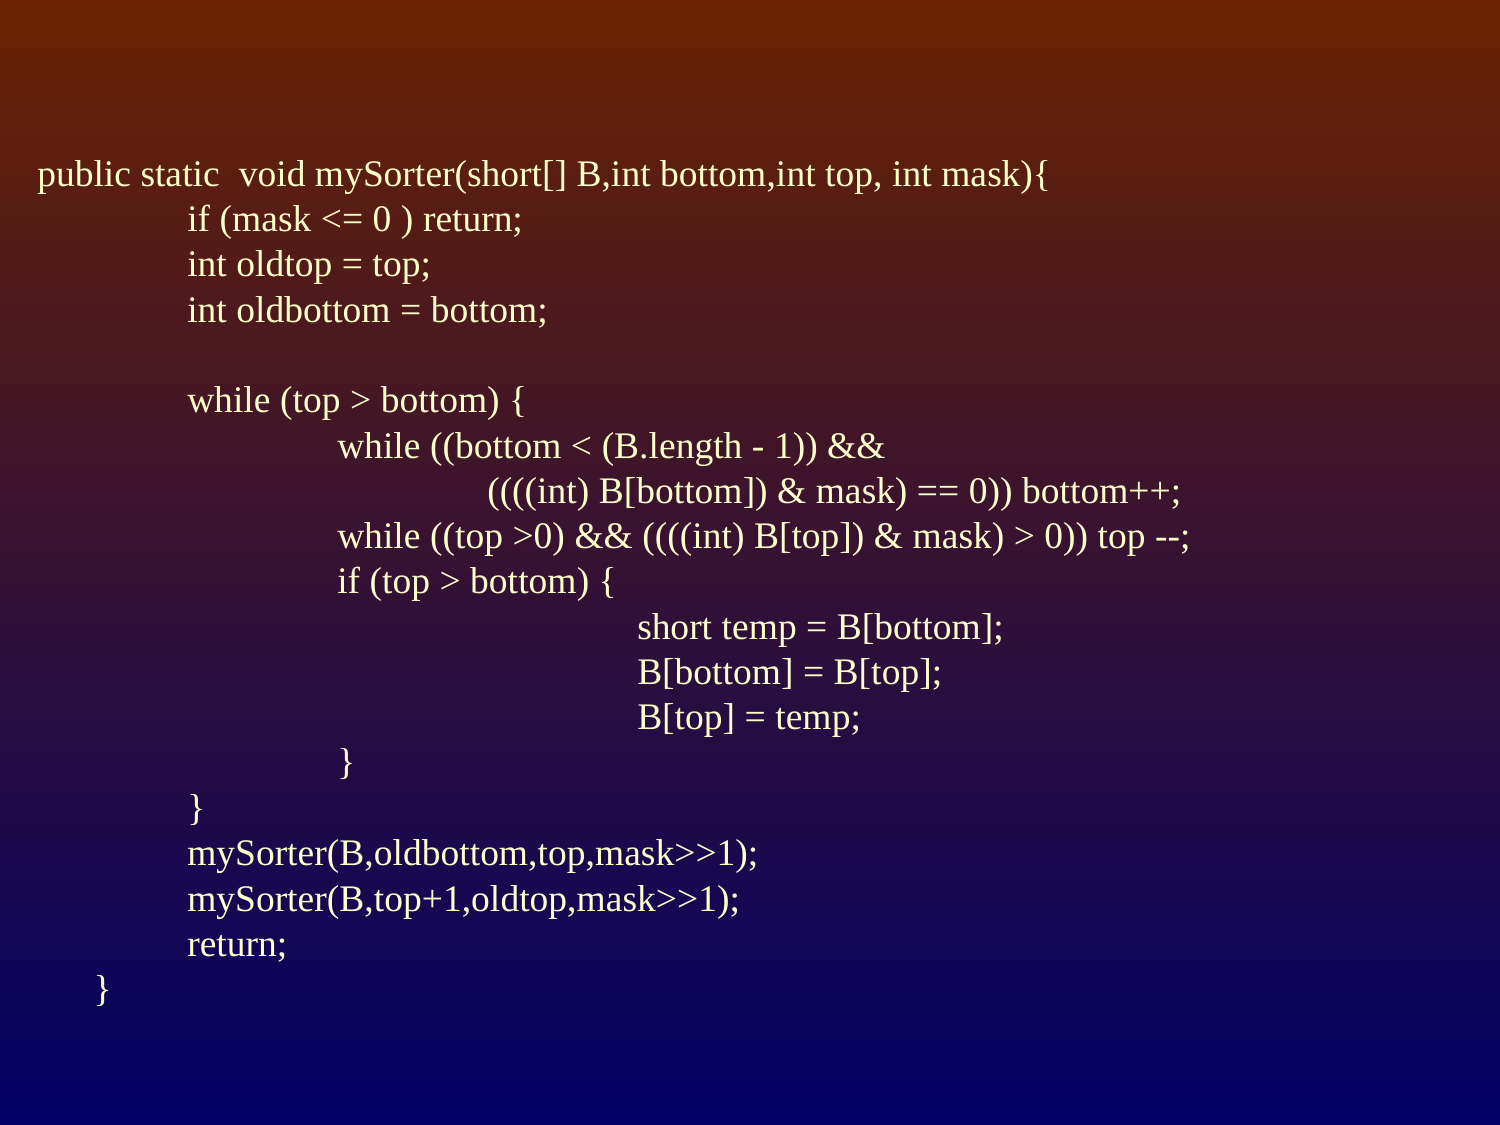

#
public static void mySorter(short[] B,int bottom,int top, int mask){
		if (mask <= 0 ) return;
		int oldtop = top;
		int oldbottom = bottom;
		while (top > bottom) {
		 	while ((bottom < (B.length - 1)) &&
				((((int) B[bottom]) & mask) == 0)) bottom++;
		 	while ((top >0) && ((((int) B[top]) & mask) > 0)) top --;
		 	if (top > bottom) {
		 			short temp = B[bottom];
		 			B[bottom] = B[top];
		 			B[top] = temp;
		 	}
		}
		mySorter(B,oldbottom,top,mask>>1);
		mySorter(B,top+1,oldtop,mask>>1);
		return;
	}